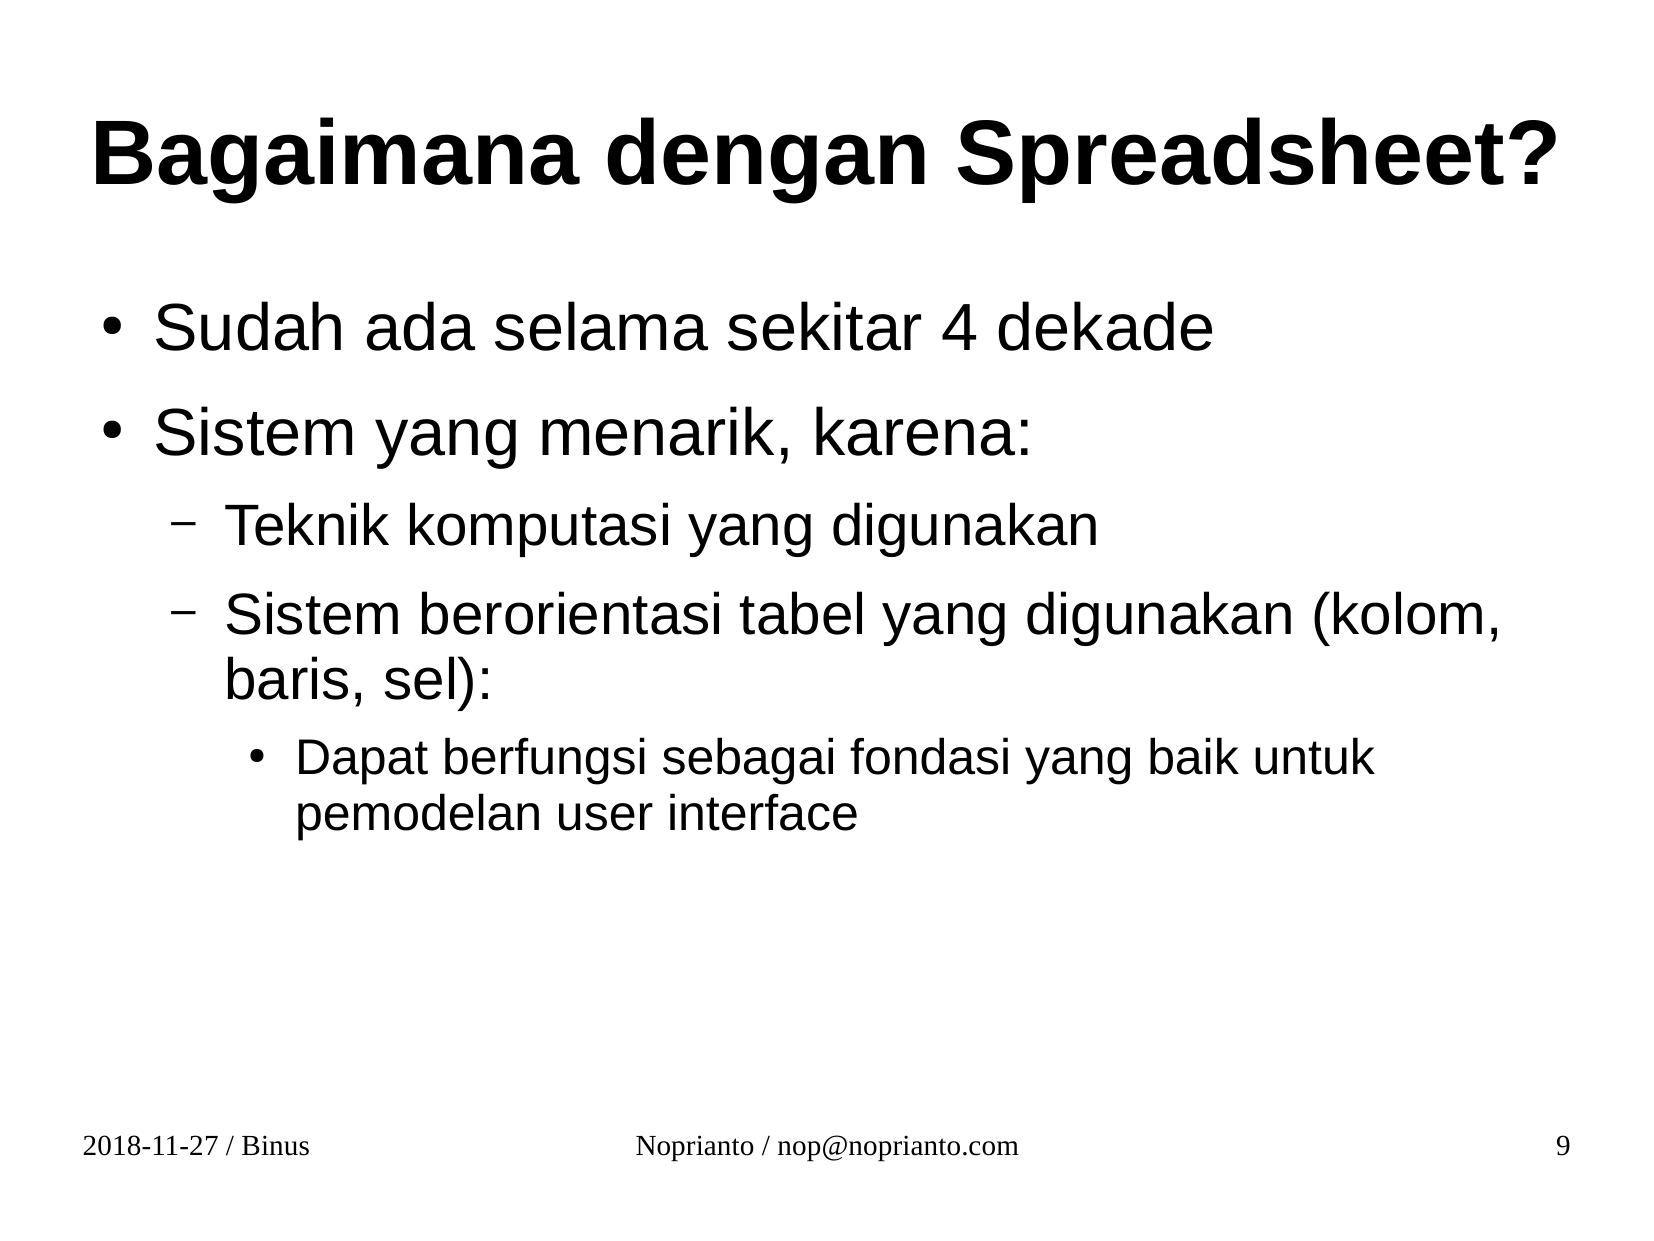

# Bagaimana dengan Spreadsheet?
Sudah ada selama sekitar 4 dekade
Sistem yang menarik, karena:
Teknik komputasi yang digunakan
Sistem berorientasi tabel yang digunakan (kolom, baris, sel):
Dapat berfungsi sebagai fondasi yang baik untuk pemodelan user interface
2018-11-27 / Binus
Noprianto / nop@noprianto.com
9